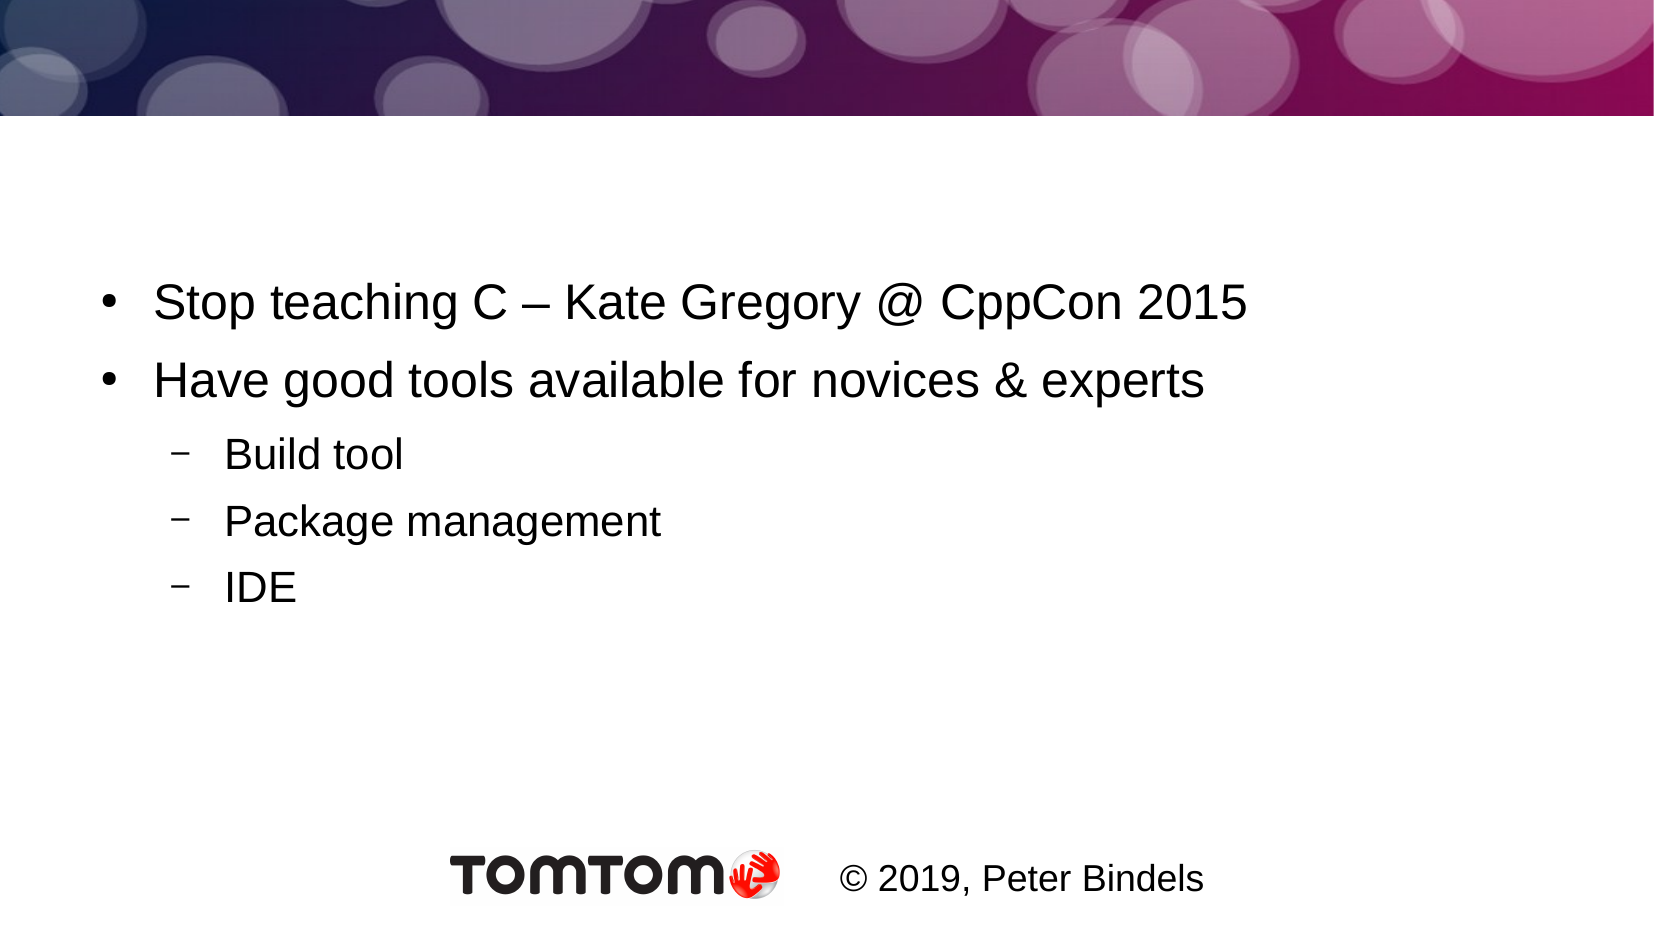

#
Stop teaching C – Kate Gregory @ CppCon 2015
Have good tools available for novices & experts
Build tool
Package management
IDE